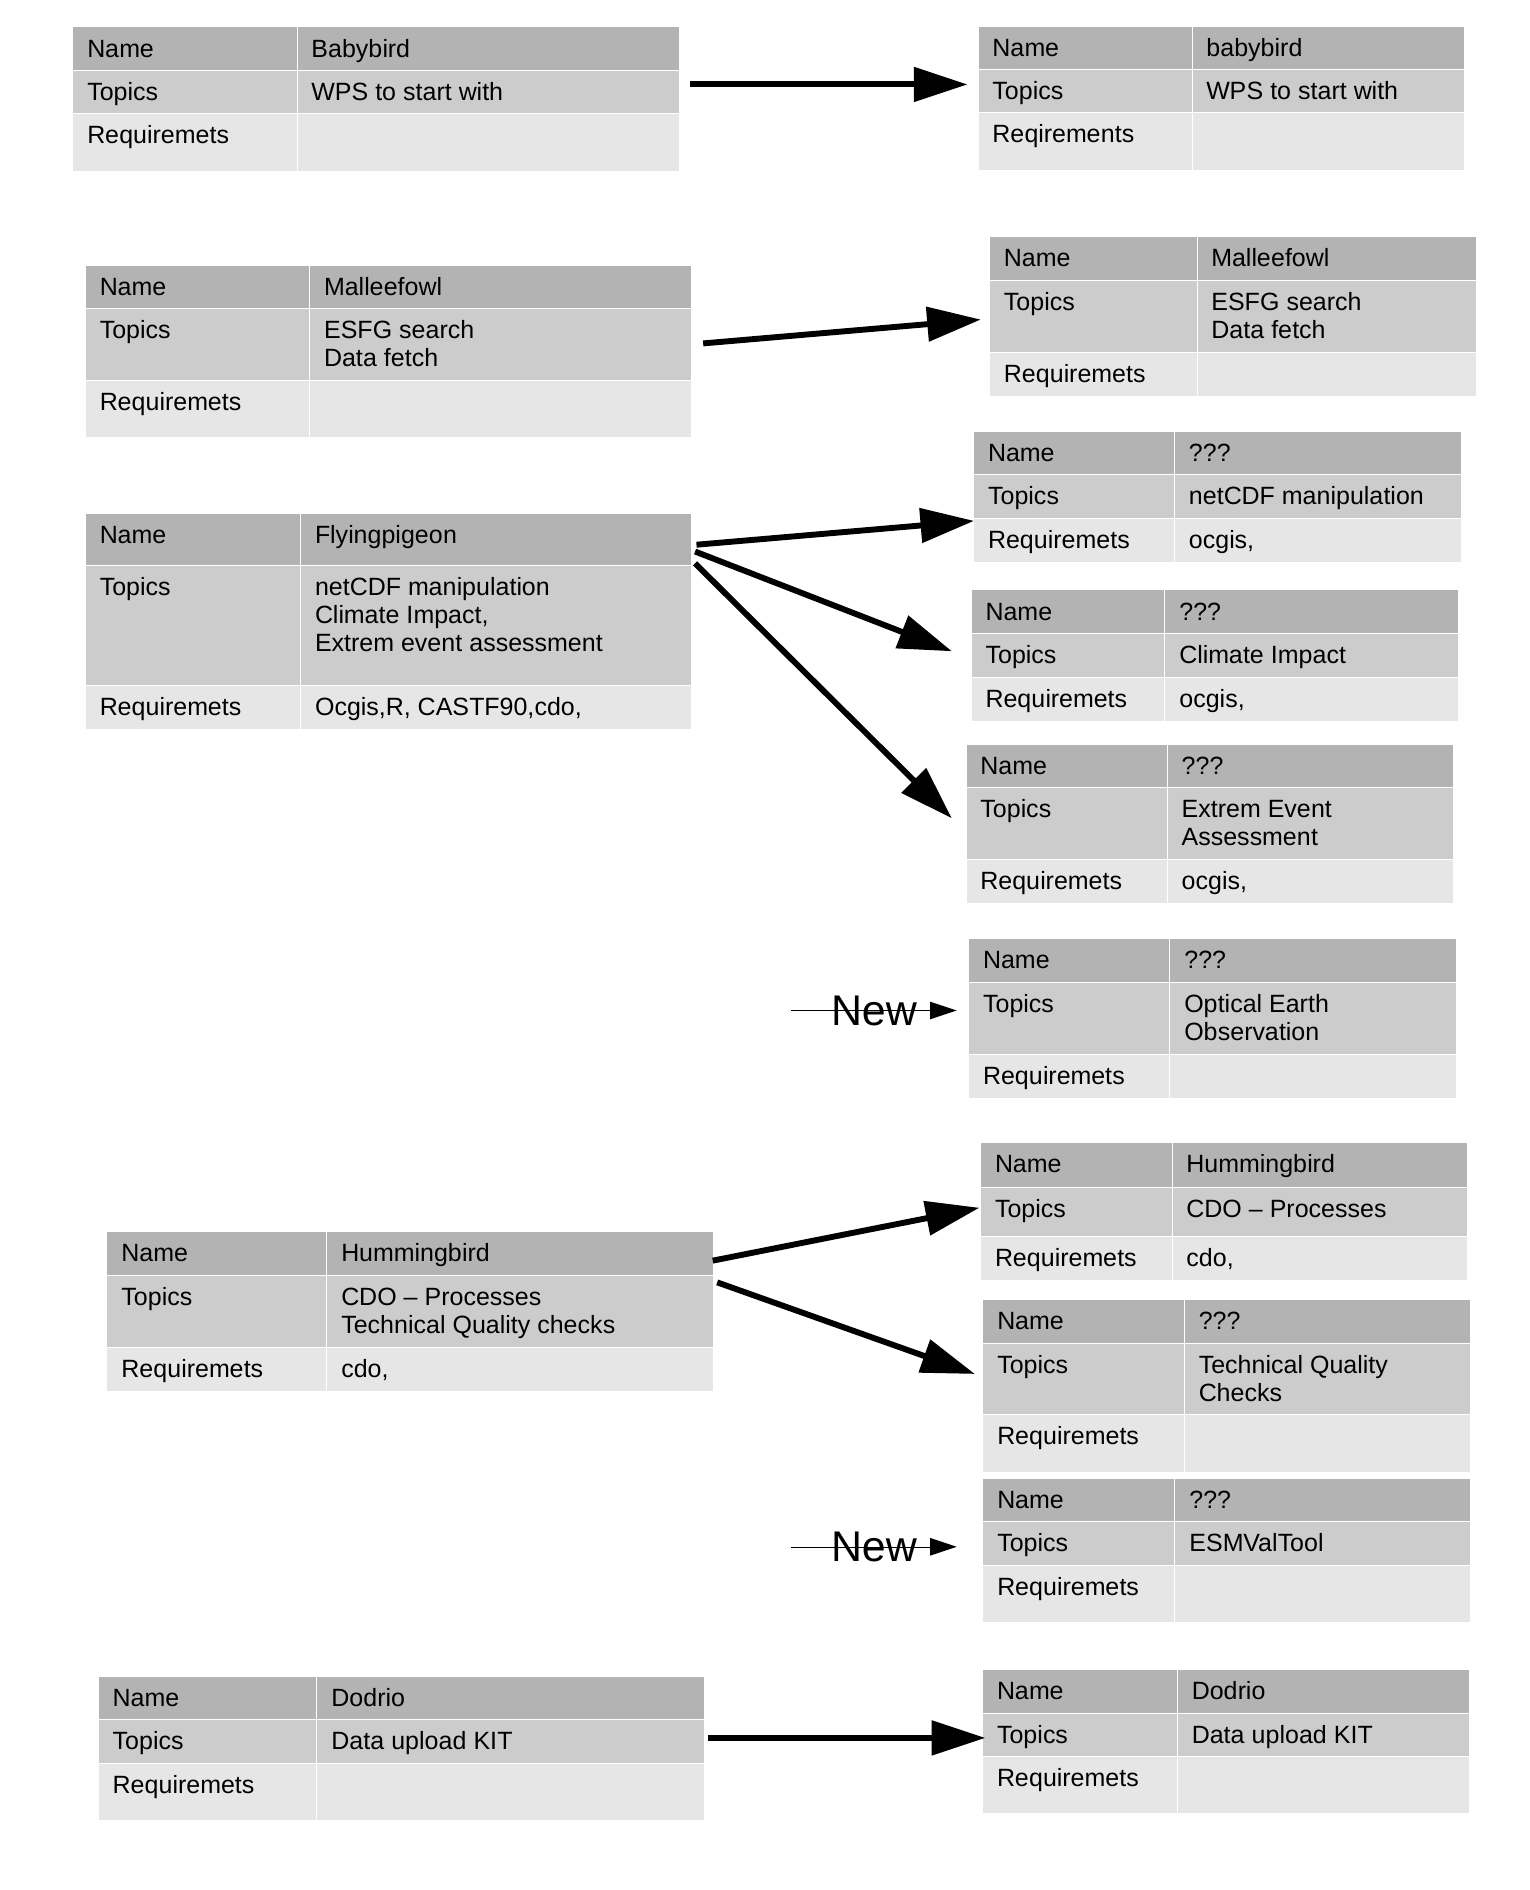

| Name | babybird |
| --- | --- |
| Topics | WPS to start with |
| Reqirements | |
| Name | Babybird |
| --- | --- |
| Topics | WPS to start with |
| Requiremets | |
| Name | Malleefowl |
| --- | --- |
| Topics | ESFG search Data fetch |
| Requiremets | |
| Name | Malleefowl |
| --- | --- |
| Topics | ESFG search Data fetch |
| Requiremets | |
| Name | ??? |
| --- | --- |
| Topics | netCDF manipulation |
| Requiremets | ocgis, |
| Name | Flyingpigeon |
| --- | --- |
| Topics | netCDF manipulation Climate Impact, Extrem event assessment |
| Requiremets | Ocgis,R, CASTF90,cdo, |
| Name | ??? |
| --- | --- |
| Topics | Climate Impact |
| Requiremets | ocgis, |
| Name | ??? |
| --- | --- |
| Topics | Extrem Event Assessment |
| Requiremets | ocgis, |
| Name | ??? |
| --- | --- |
| Topics | Optical Earth Observation |
| Requiremets | |
New
| Name | Hummingbird |
| --- | --- |
| Topics | CDO – Processes |
| Requiremets | cdo, |
| Name | Hummingbird |
| --- | --- |
| Topics | CDO – Processes Technical Quality checks |
| Requiremets | cdo, |
| Name | ??? |
| --- | --- |
| Topics | Technical Quality Checks |
| Requiremets | |
| Name | ??? |
| --- | --- |
| Topics | ESMValTool |
| Requiremets | |
New
| Name | Dodrio |
| --- | --- |
| Topics | Data upload KIT |
| Requiremets | |
| Name | Dodrio |
| --- | --- |
| Topics | Data upload KIT |
| Requiremets | |